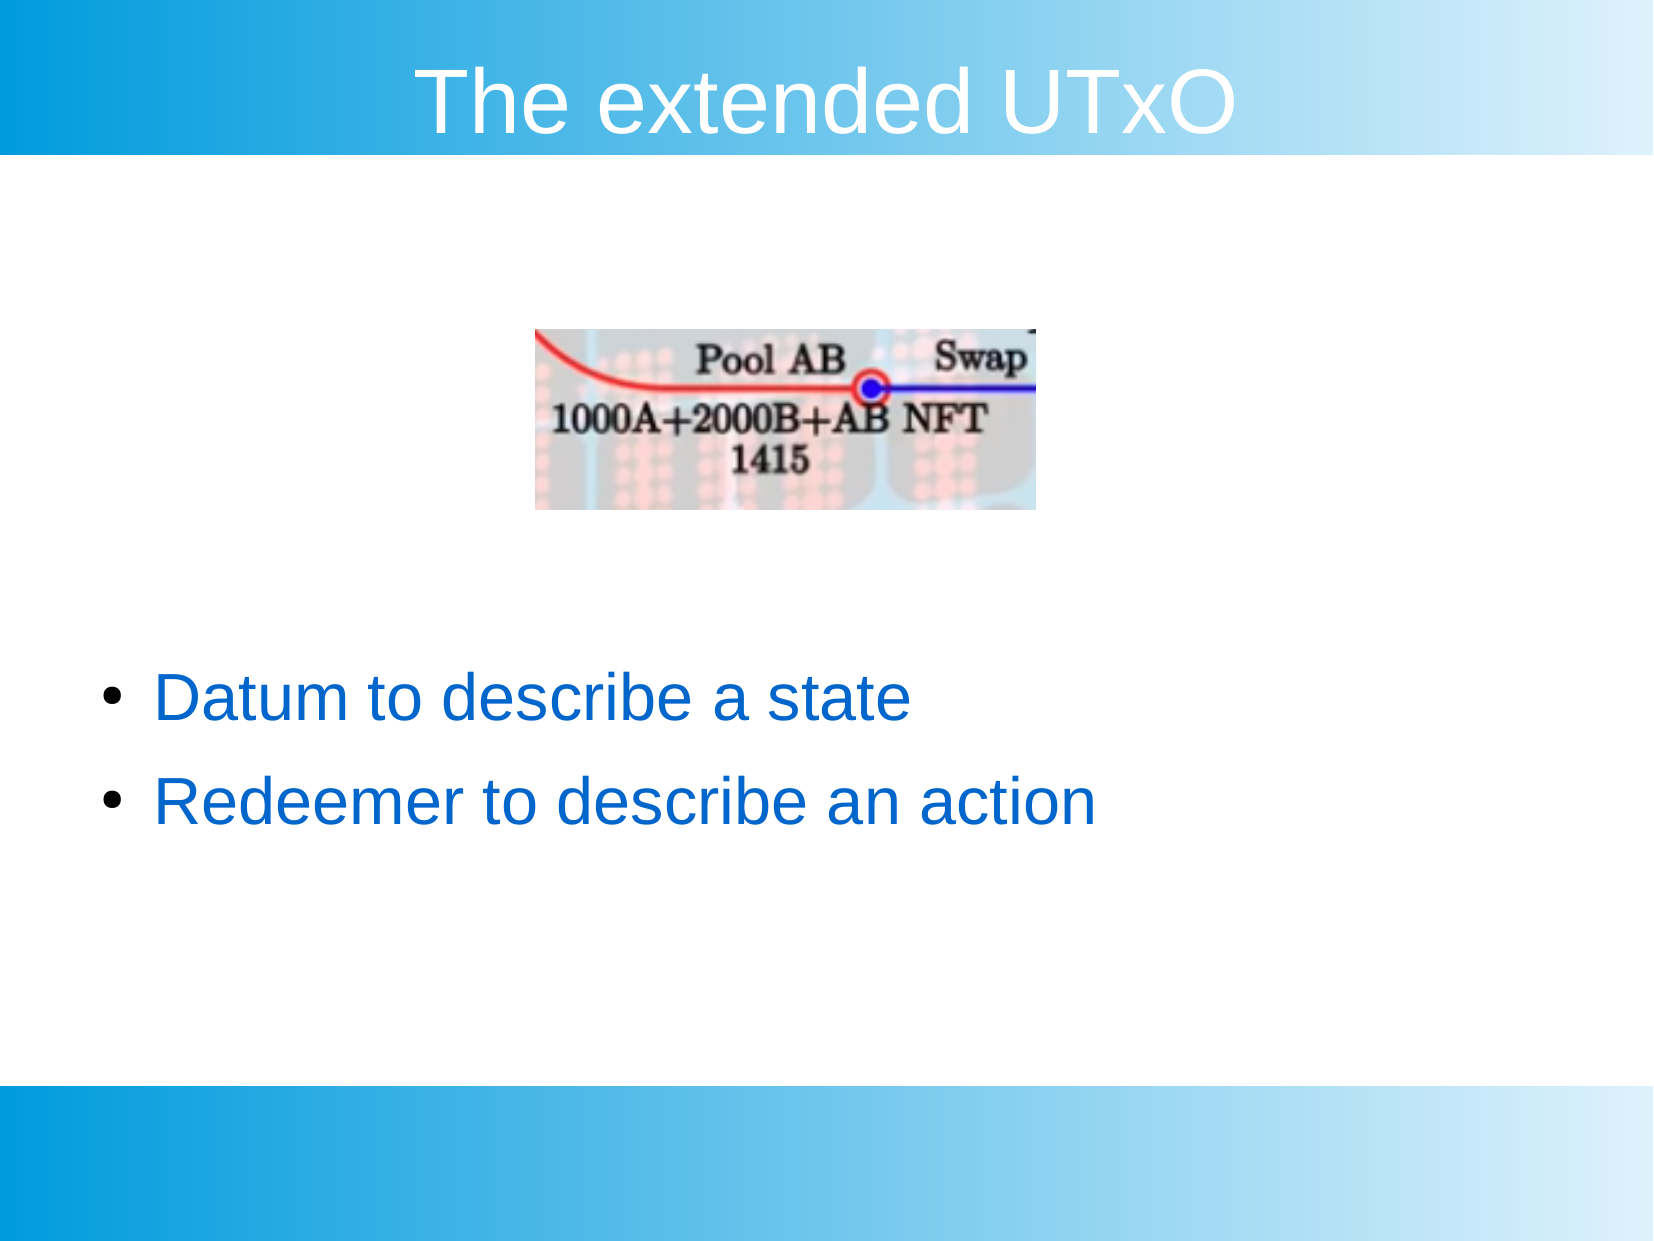

# The extended UTxO
Datum to describe a state
Redeemer to describe an action